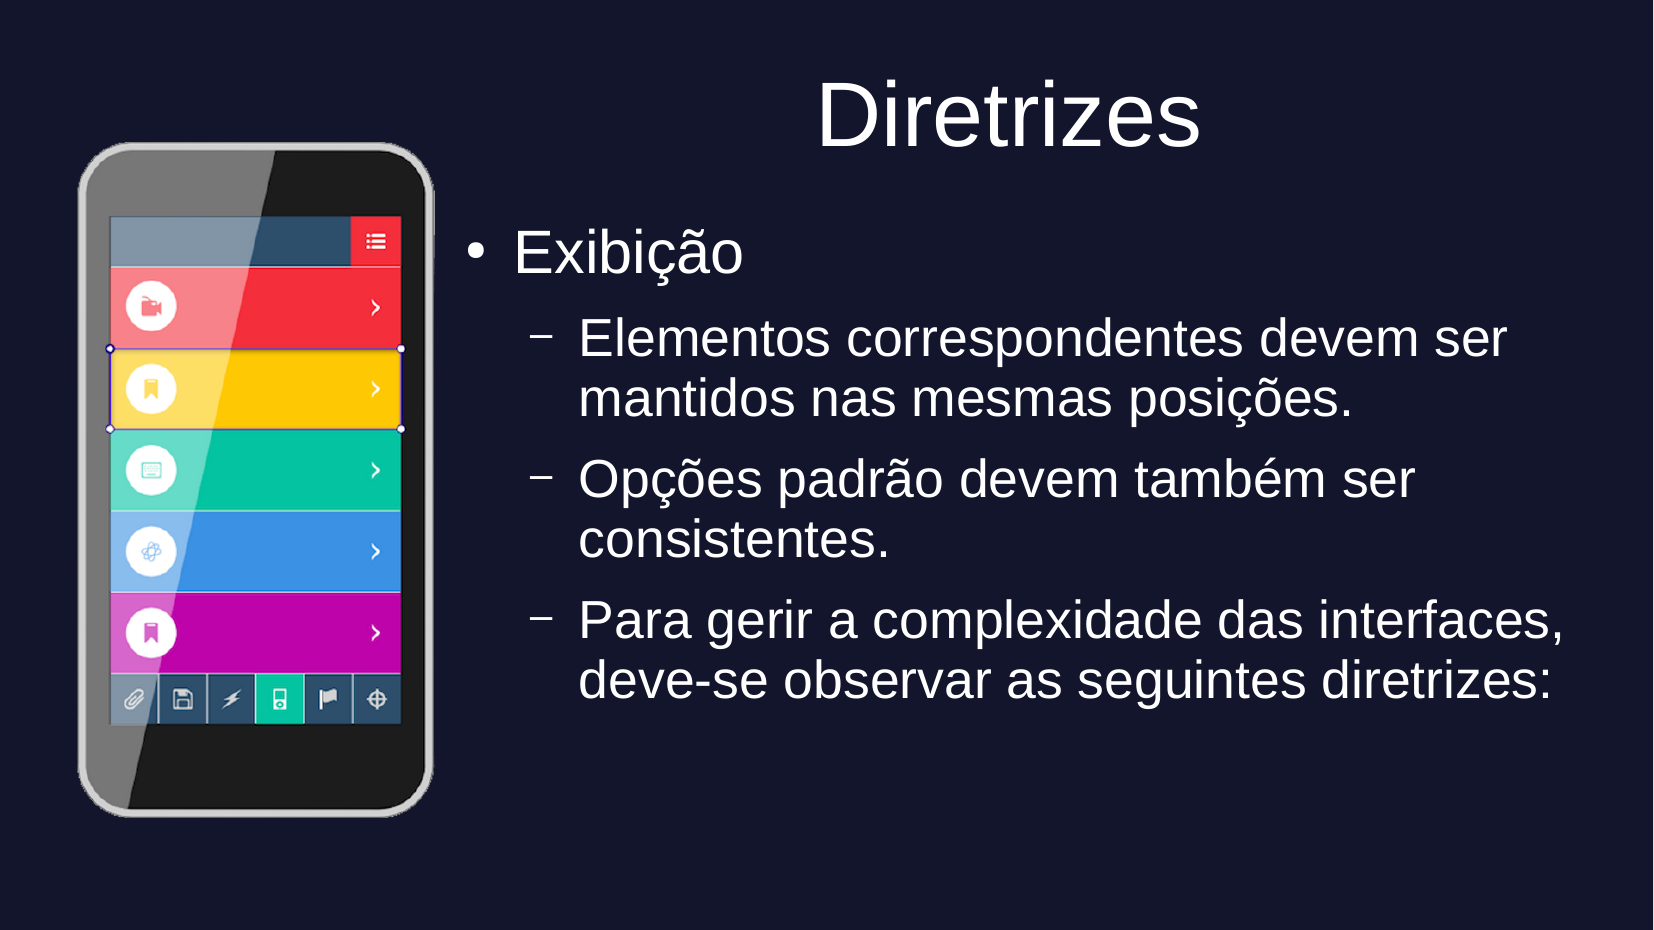

# Diretrizes
Exibição
Elementos correspondentes devem ser mantidos nas mesmas posições.
Opções padrão devem também ser consistentes.
Para gerir a complexidade das interfaces, deve-se observar as seguintes diretrizes: